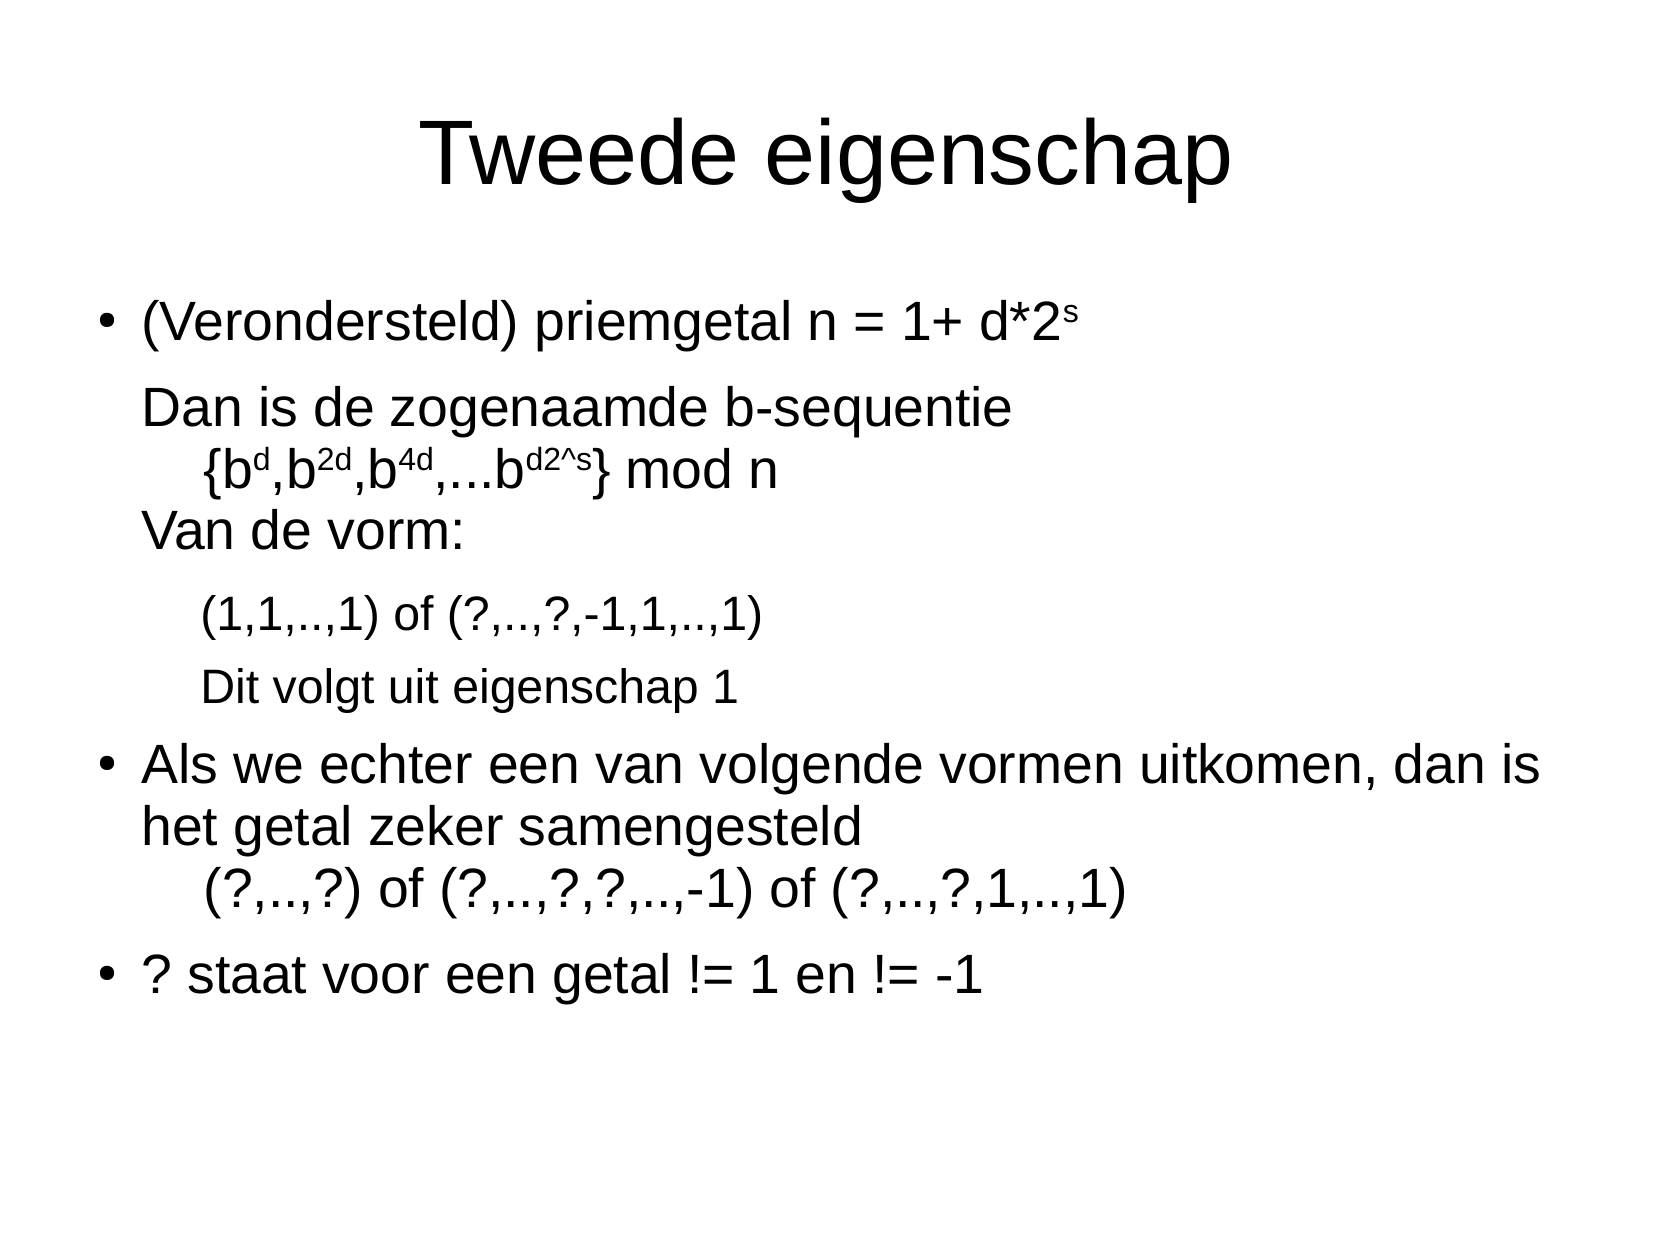

# Tweede eigenschap
(Verondersteld) priemgetal n = 1+ d*2s
Dan is de zogenaamde b-sequentie
	{bd,b2d,b4d,...bd2^s} mod n
Van de vorm:
(1,1,..,1) of (?,..,?,-1,1,..,1)
Dit volgt uit eigenschap 1
Als we echter een van volgende vormen uitkomen, dan is het getal zeker samengesteld
				(?,..,?) of (?,..,?,?,..,-1) of (?,..,?,1,..,1)
? staat voor een getal != 1 en != -1